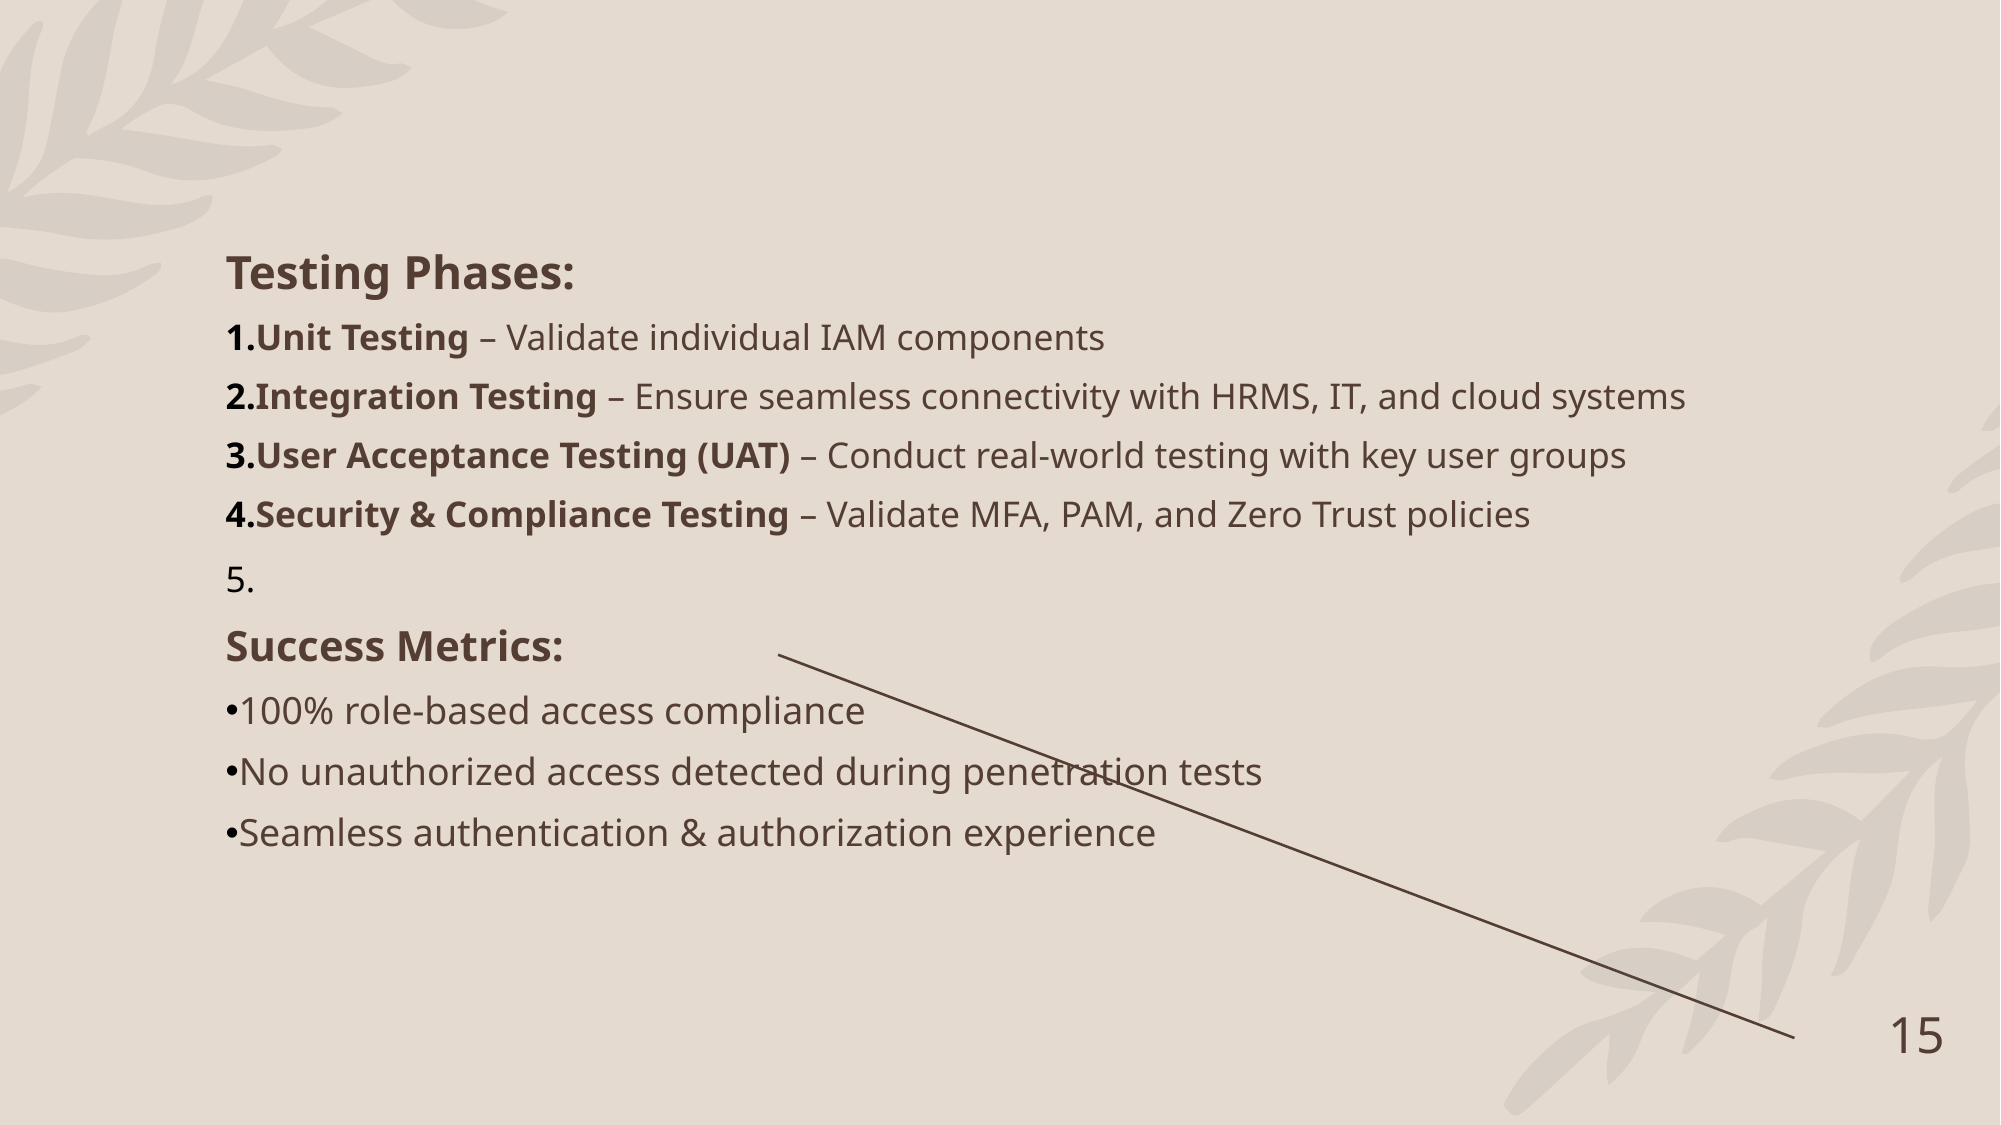

# Testing Phases:
Unit Testing – Validate individual IAM components
Integration Testing – Ensure seamless connectivity with HRMS, IT, and cloud systems
User Acceptance Testing (UAT) – Conduct real-world testing with key user groups
Security & Compliance Testing – Validate MFA, PAM, and Zero Trust policies
Success Metrics:
100% role-based access compliance
No unauthorized access detected during penetration tests
Seamless authentication & authorization experience